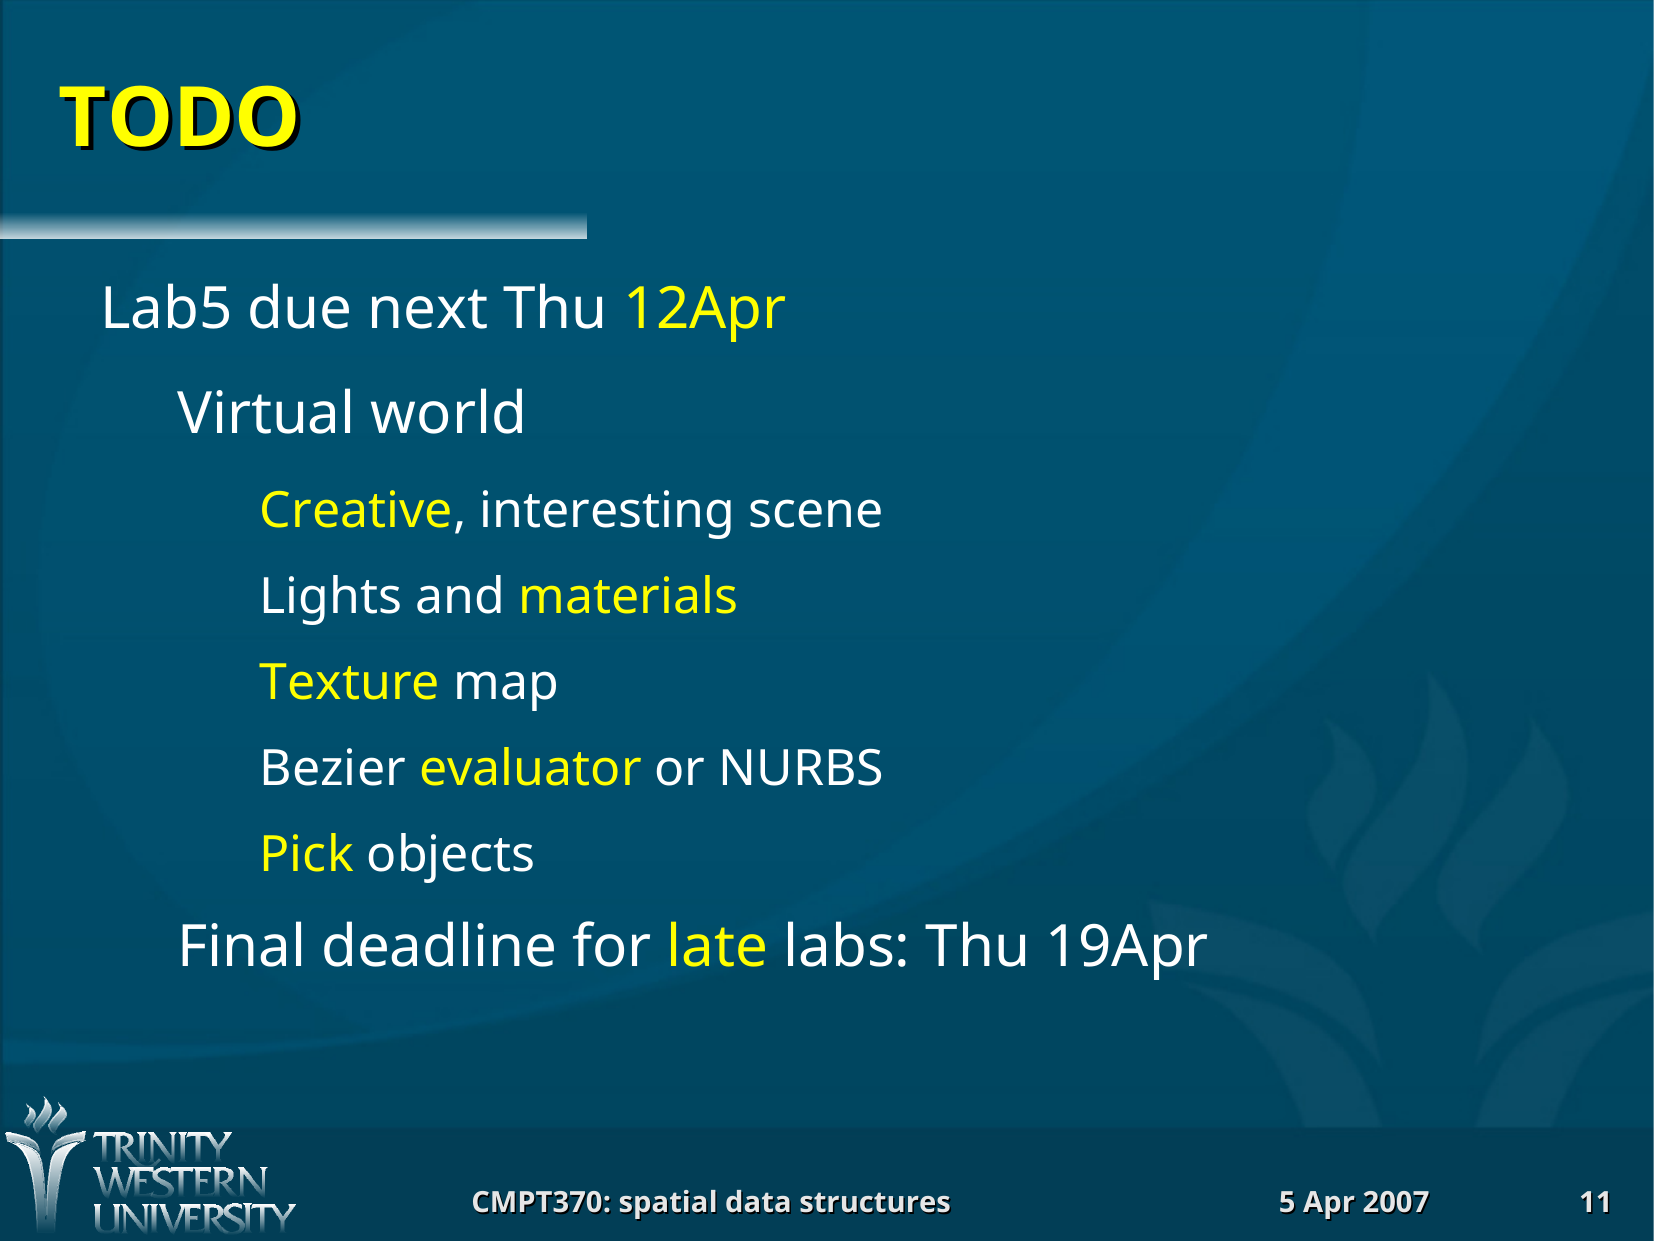

# TODO
Lab5 due next Thu 12Apr
Virtual world
Creative, interesting scene
Lights and materials
Texture map
Bezier evaluator or NURBS
Pick objects
Final deadline for late labs: Thu 19Apr
CMPT370: spatial data structures
5 Apr 2007
11